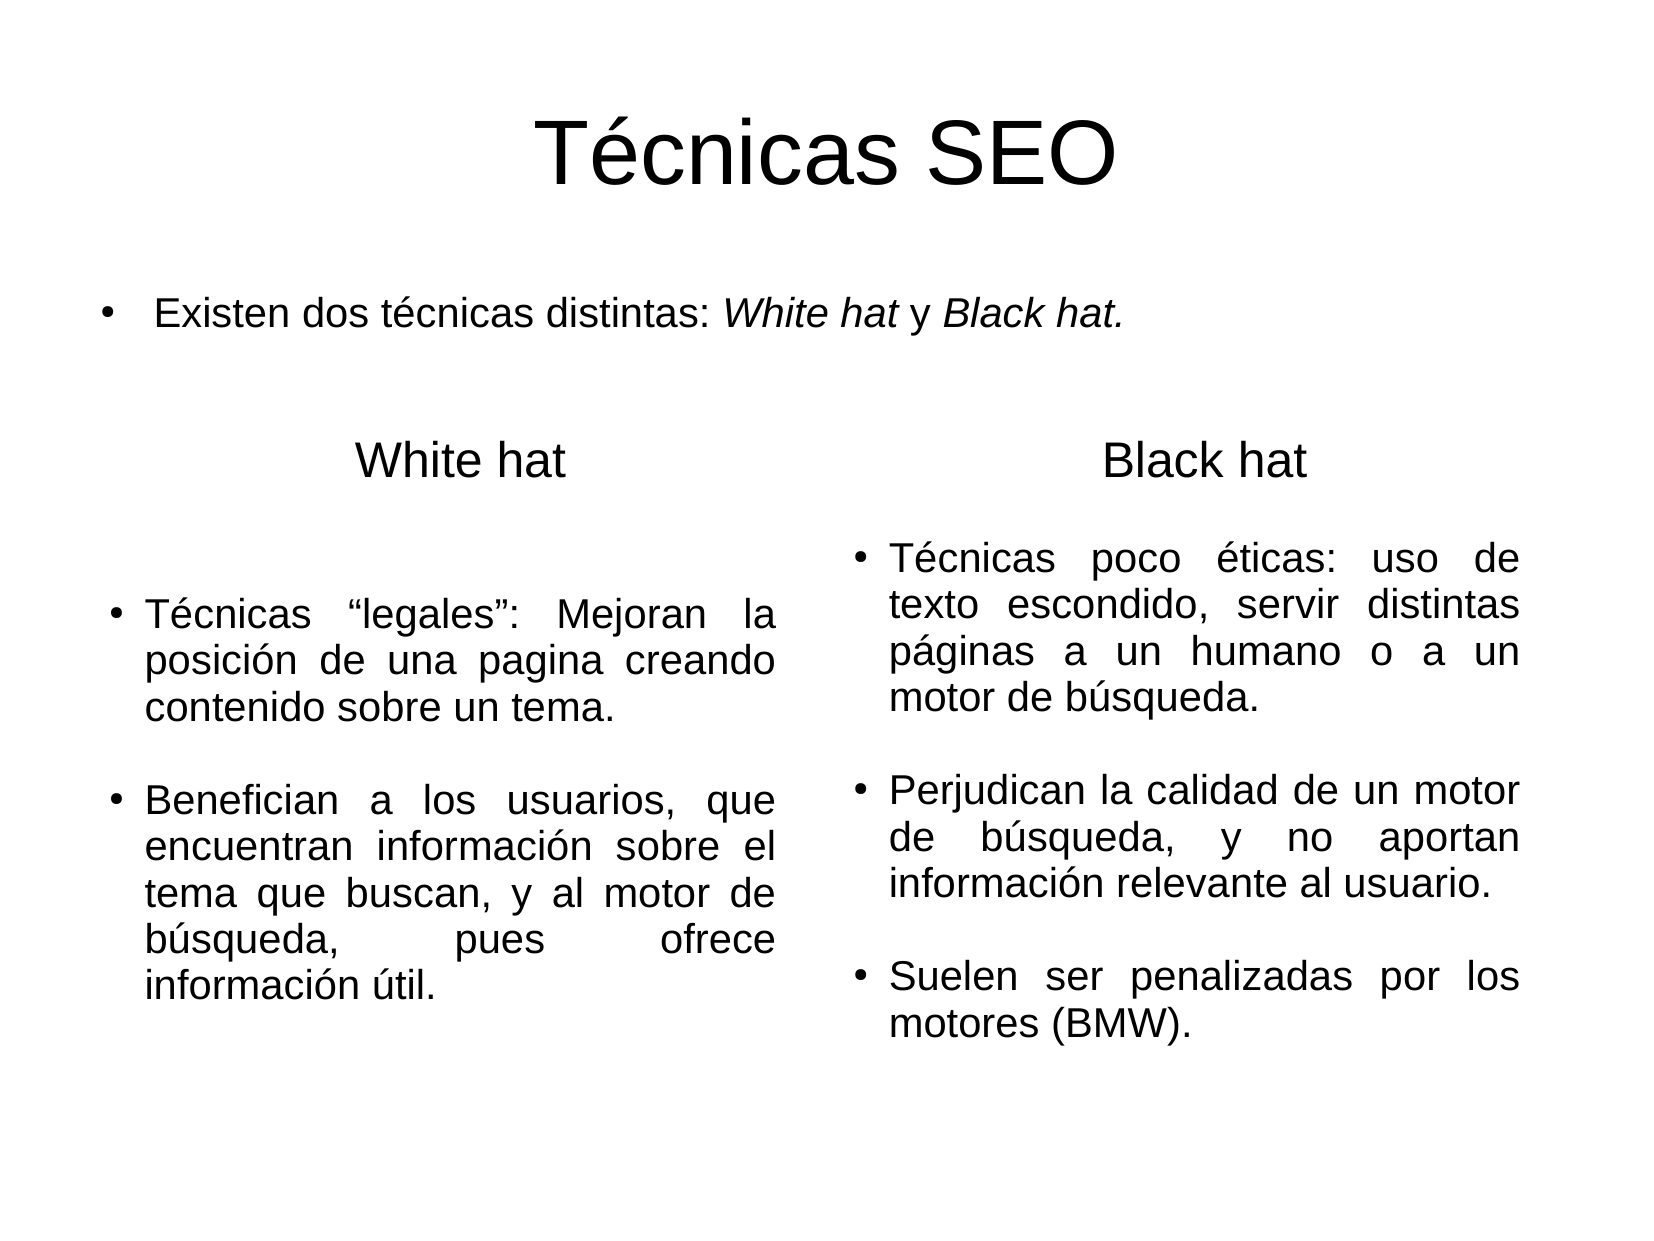

# Técnicas SEO
Existen dos técnicas distintas: White hat y Black hat.
White hat
Técnicas “legales”: Mejoran la posición de una pagina creando contenido sobre un tema.
Benefician a los usuarios, que encuentran información sobre el tema que buscan, y al motor de búsqueda, pues ofrece información útil.
Black hat
Técnicas poco éticas: uso de texto escondido, servir distintas páginas a un humano o a un motor de búsqueda.
Perjudican la calidad de un motor de búsqueda, y no aportan información relevante al usuario.
Suelen ser penalizadas por los motores (BMW).